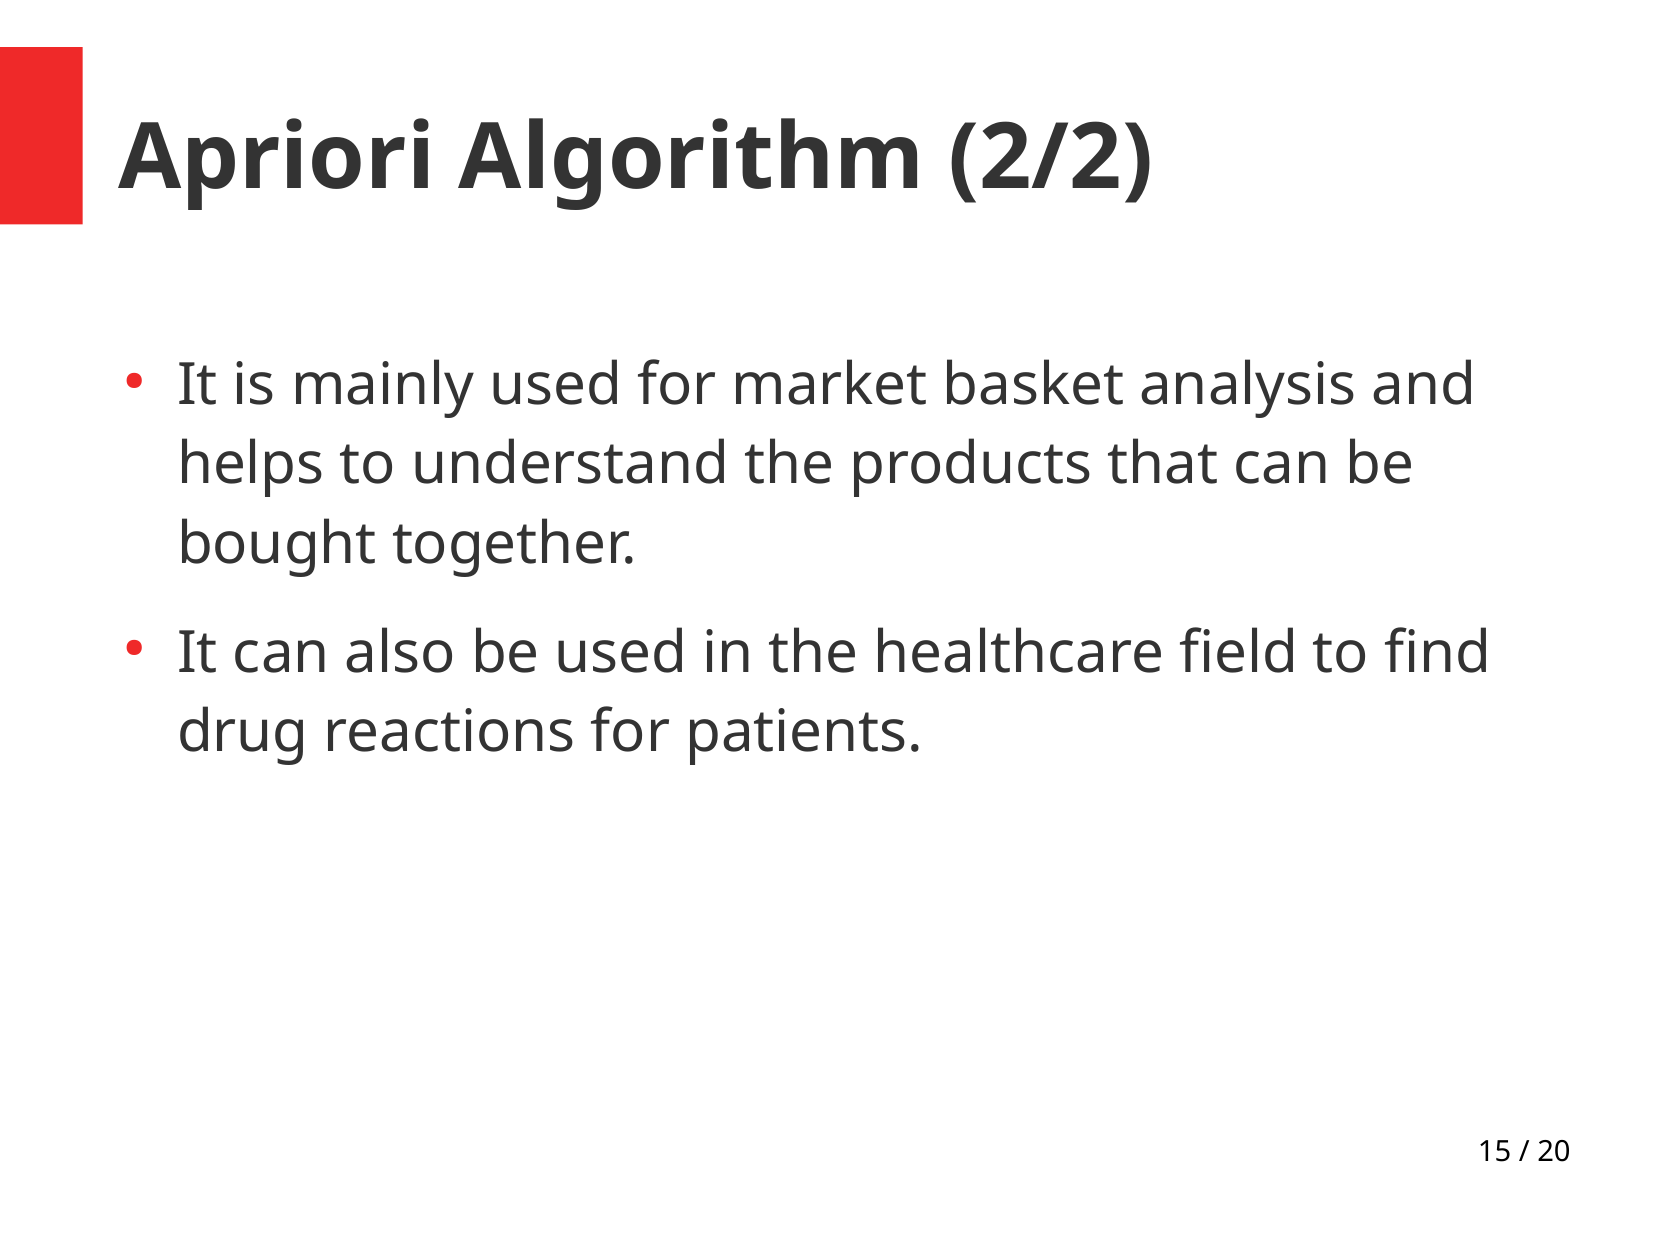

# Apriori Algorithm (2/2)
It is mainly used for market basket analysis and helps to understand the products that can be bought together.
It can also be used in the healthcare field to find drug reactions for patients.
15